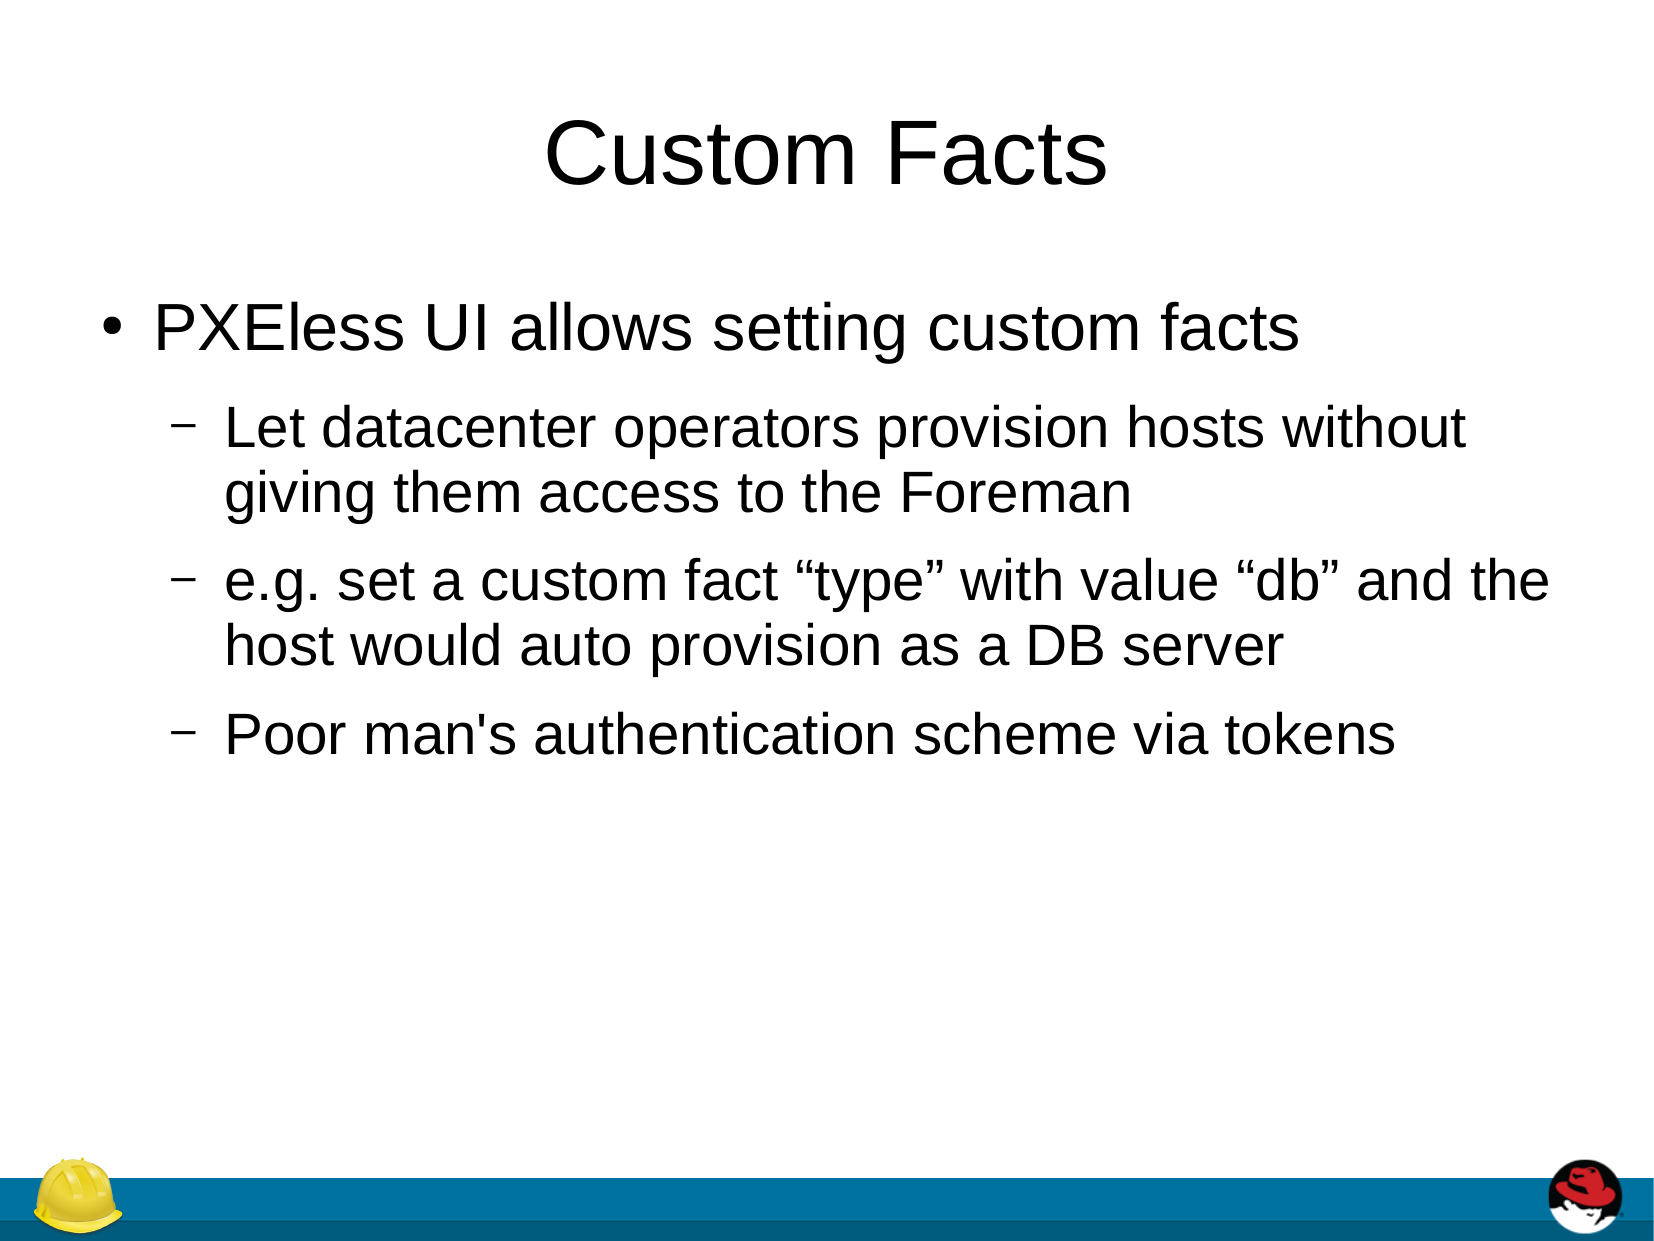

# Custom Facts
PXEless UI allows setting custom facts
Let datacenter operators provision hosts without giving them access to the Foreman
e.g. set a custom fact “type” with value “db” and the host would auto provision as a DB server
Poor man's authentication scheme via tokens